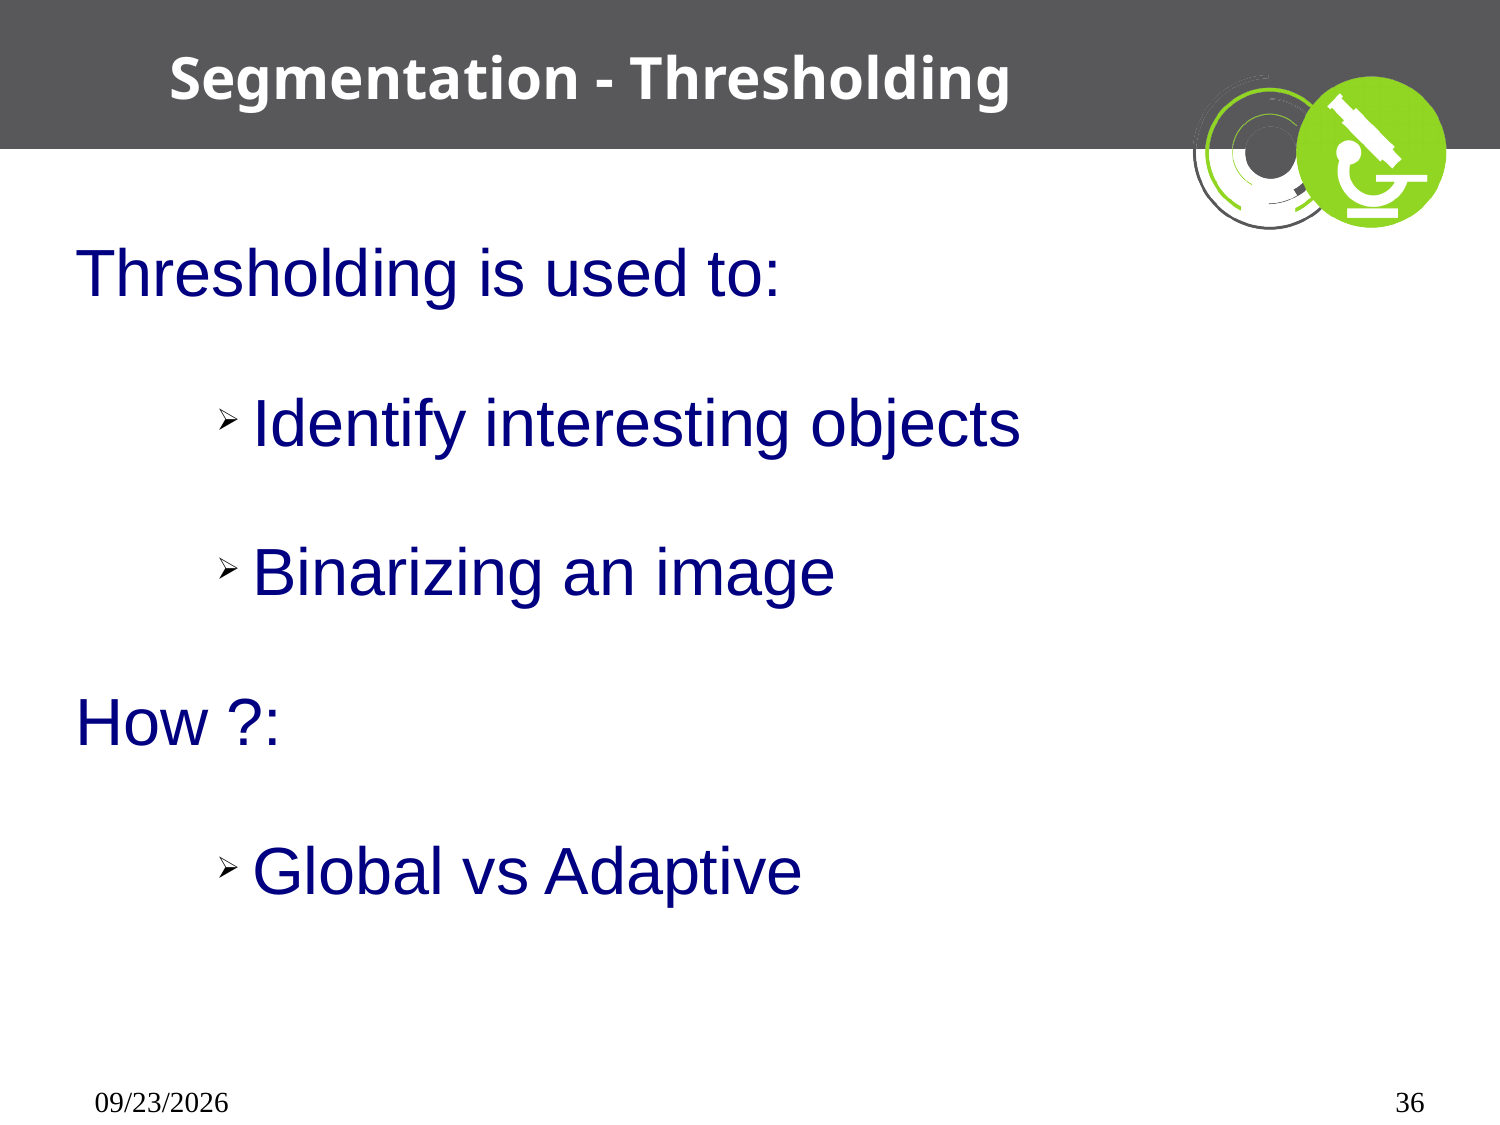

# Segmentation - Thresholding
Thresholding is used to:
Identify interesting objects
Binarizing an image
How ?:
Global vs Adaptive
36